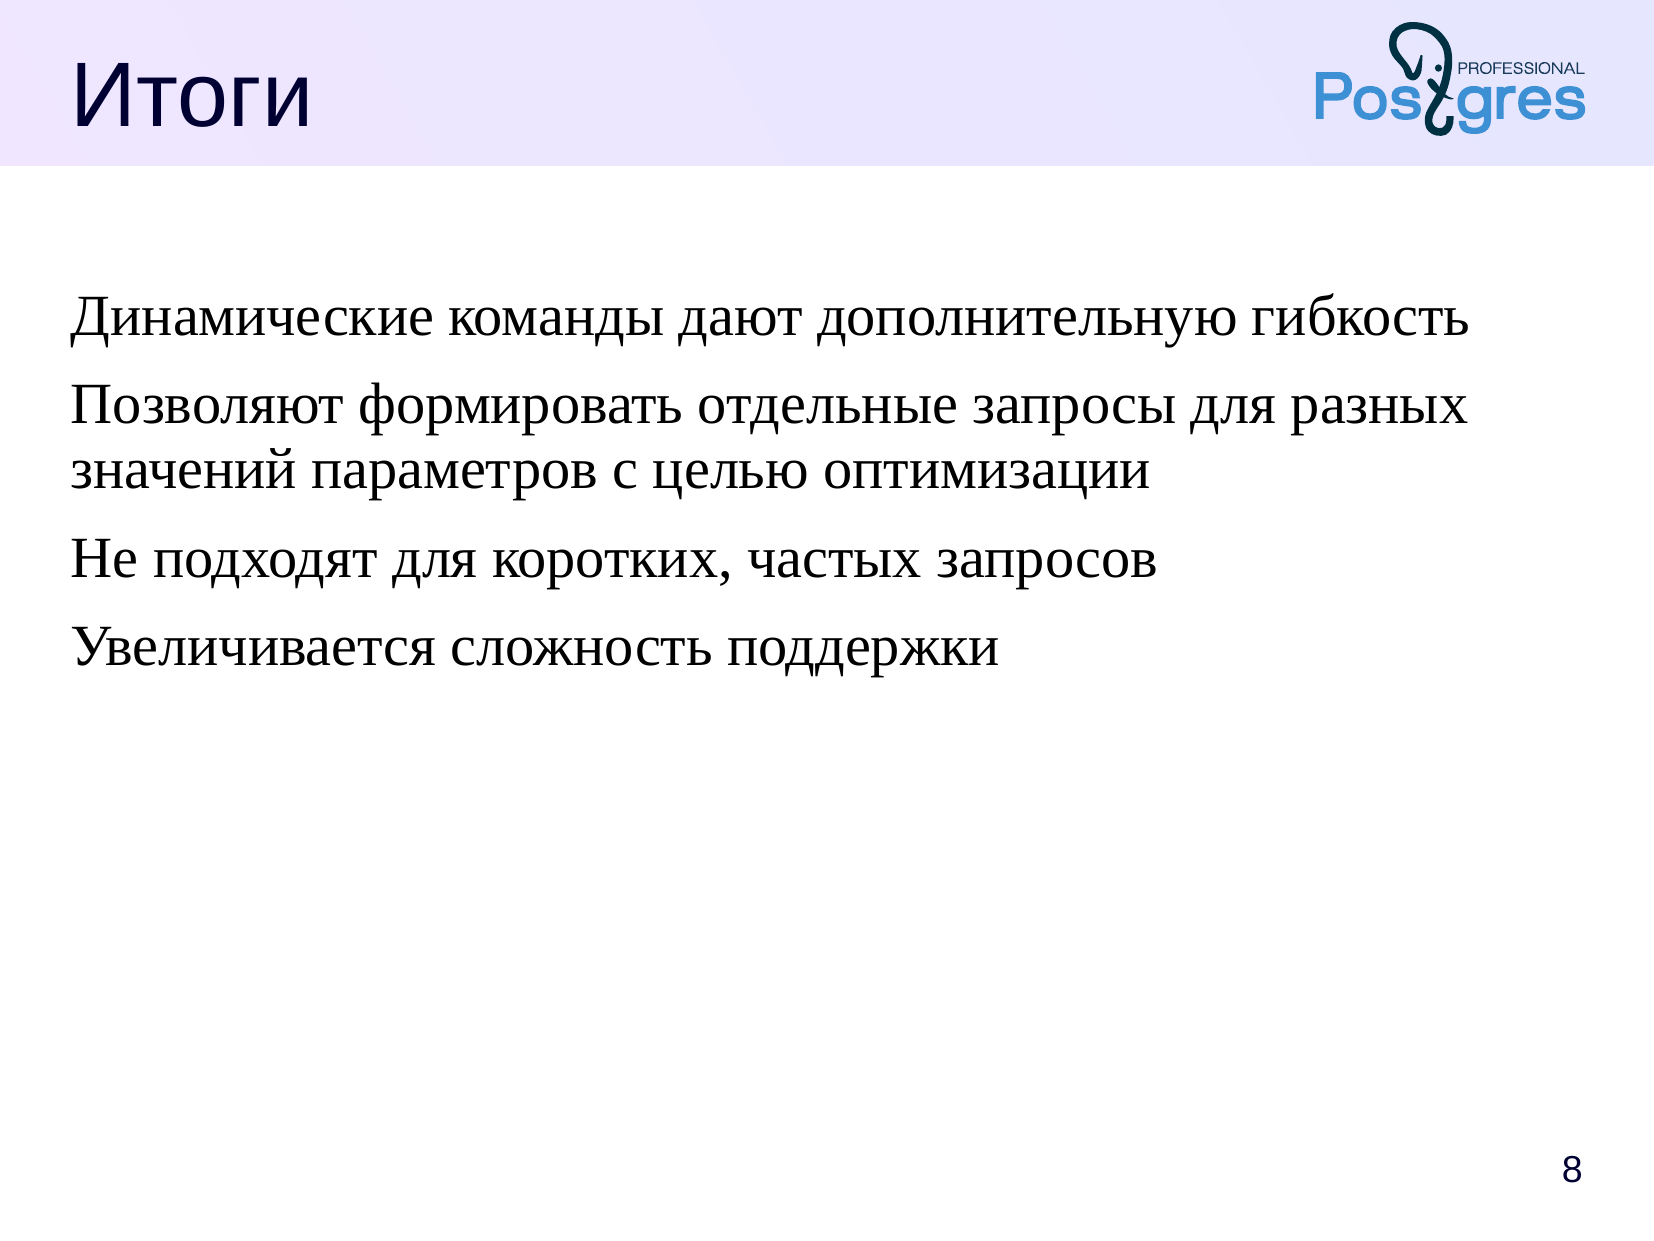

# Итоги
Динамические команды дают дополнительную гибкость
Позволяют формировать отдельные запросы для разных значений параметров с целью оптимизации
Не подходят для коротких, частых запросов
Увеличивается сложность поддержки